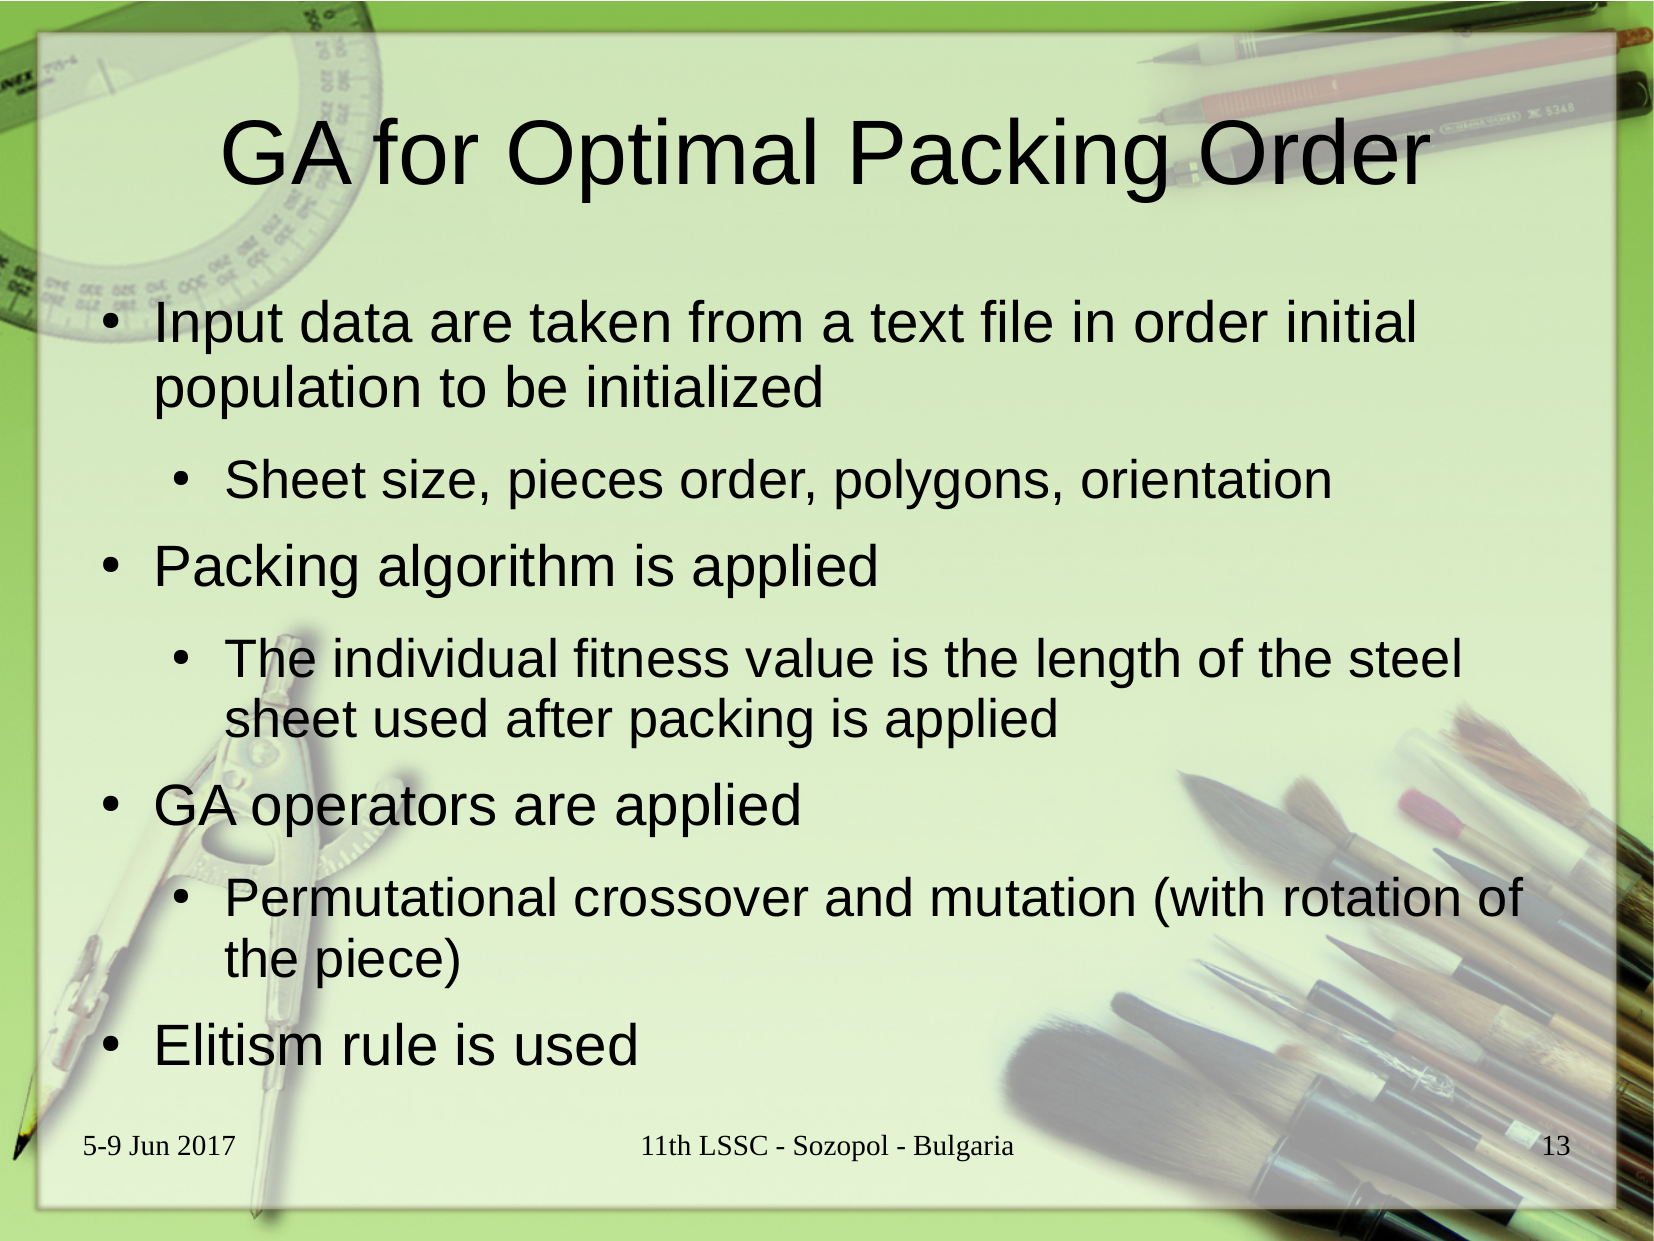

# GA for Optimal Packing Order
Input data are taken from a text file in order initial population to be initialized
Sheet size, pieces order, polygons, orientation
Packing algorithm is applied
The individual fitness value is the length of the steel sheet used after packing is applied
GA operators are applied
Permutational crossover and mutation (with rotation of the piece)
Elitism rule is used
5-9 Jun 2017
11th LSSC - Sozopol - Bulgaria
13